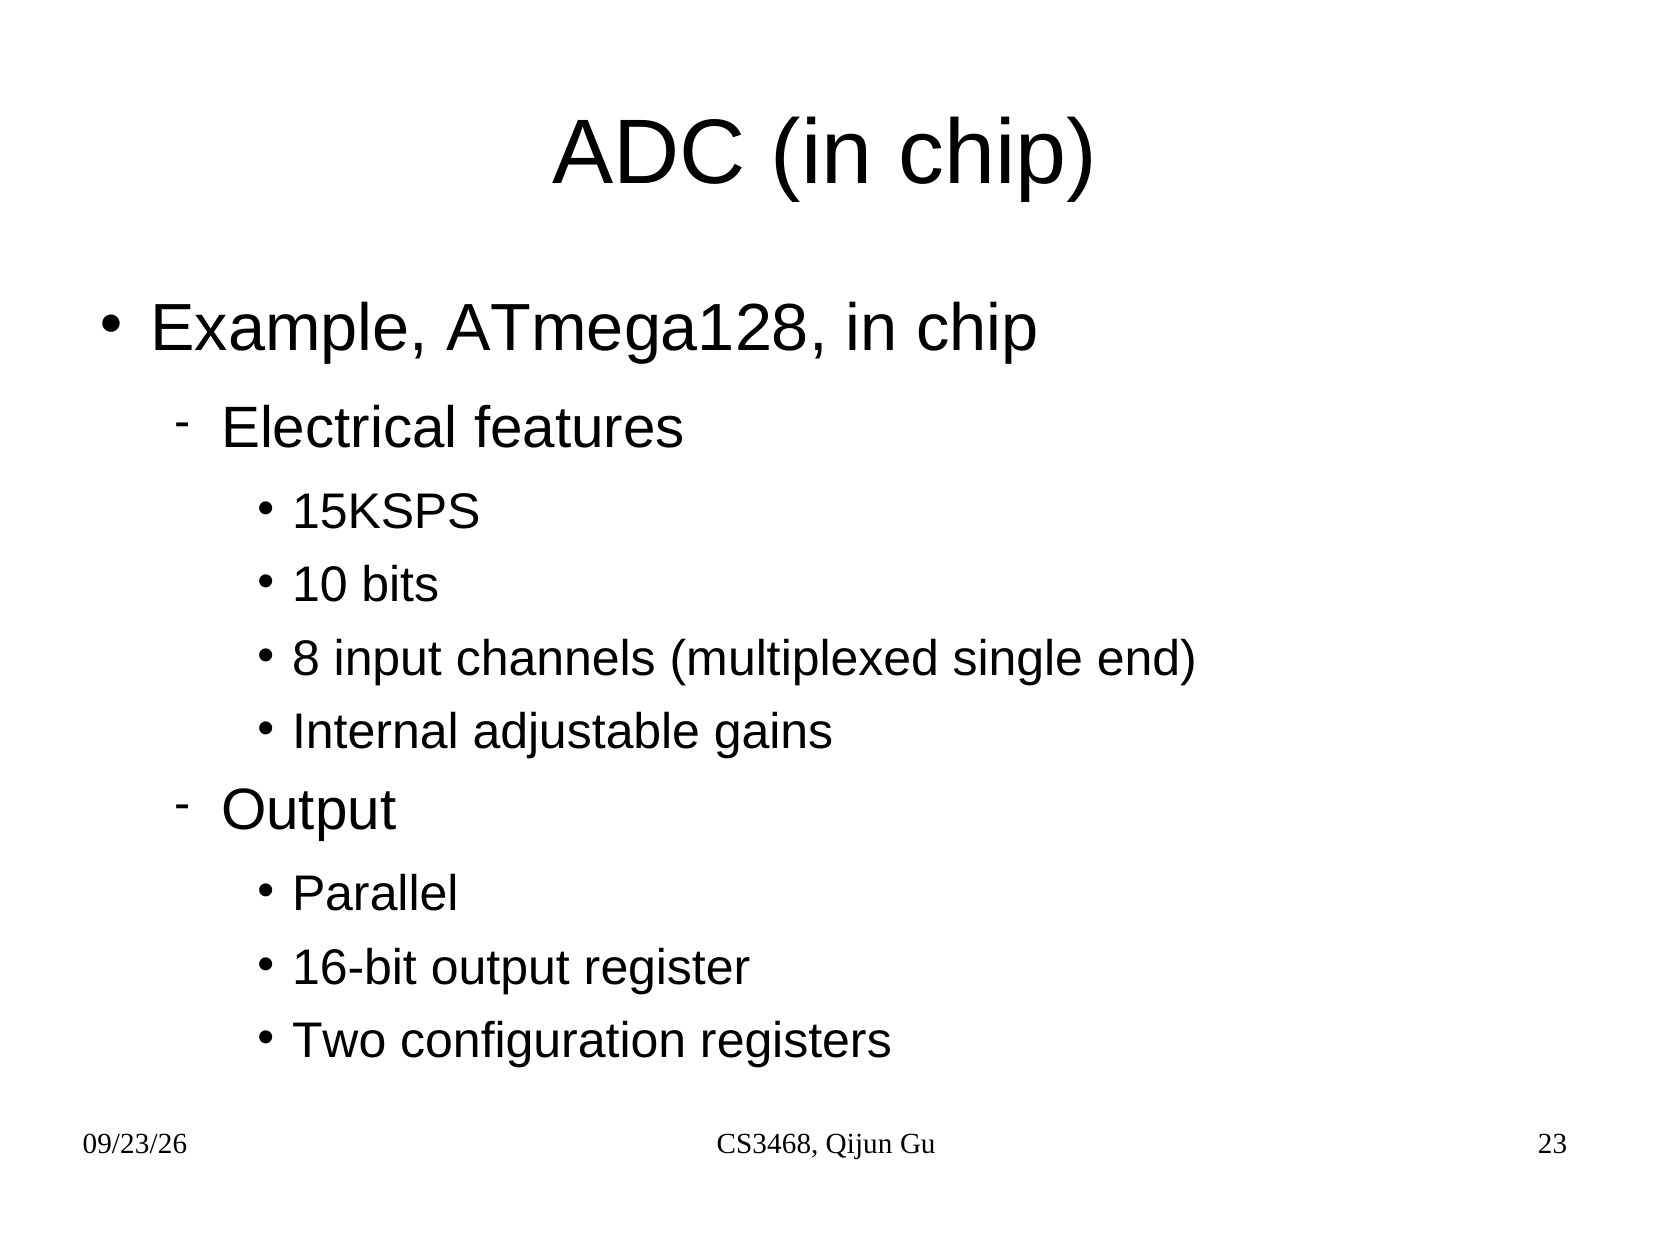

# ADC (in chip)
Example, ATmega128, in chip
Electrical features
15KSPS
10 bits
8 input channels (multiplexed single end)
Internal adjustable gains
Output
Parallel
16-bit output register
Two configuration registers
CS3468, Qijun Gu
23